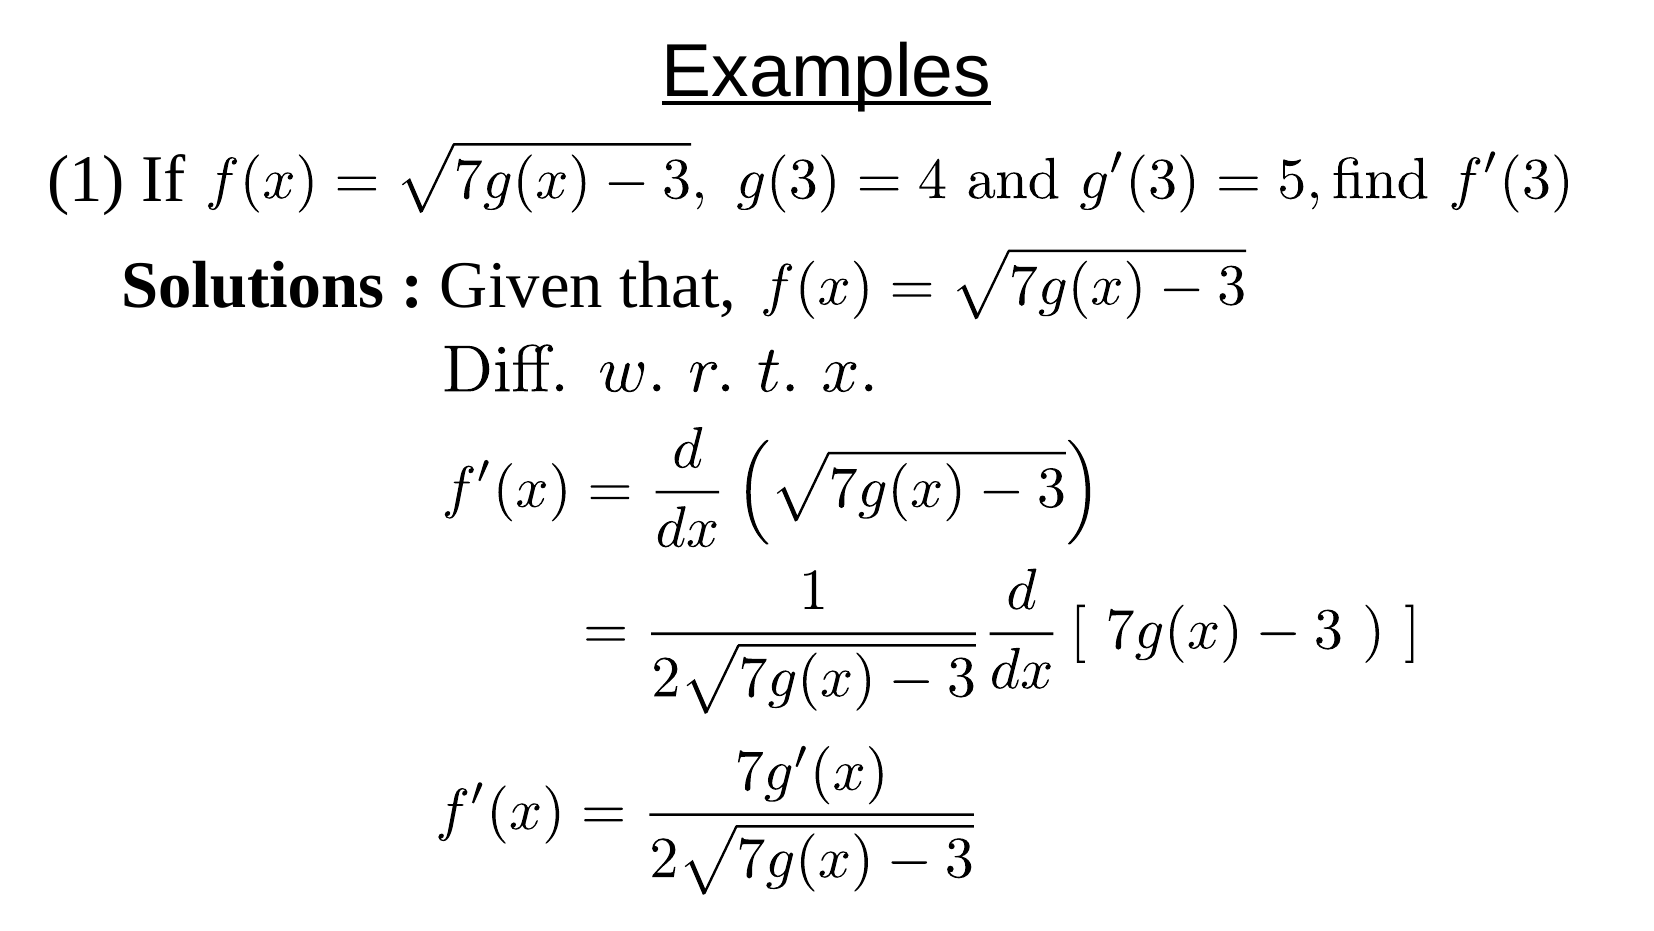

# Examples
(1) If
	Solutions : Given that,